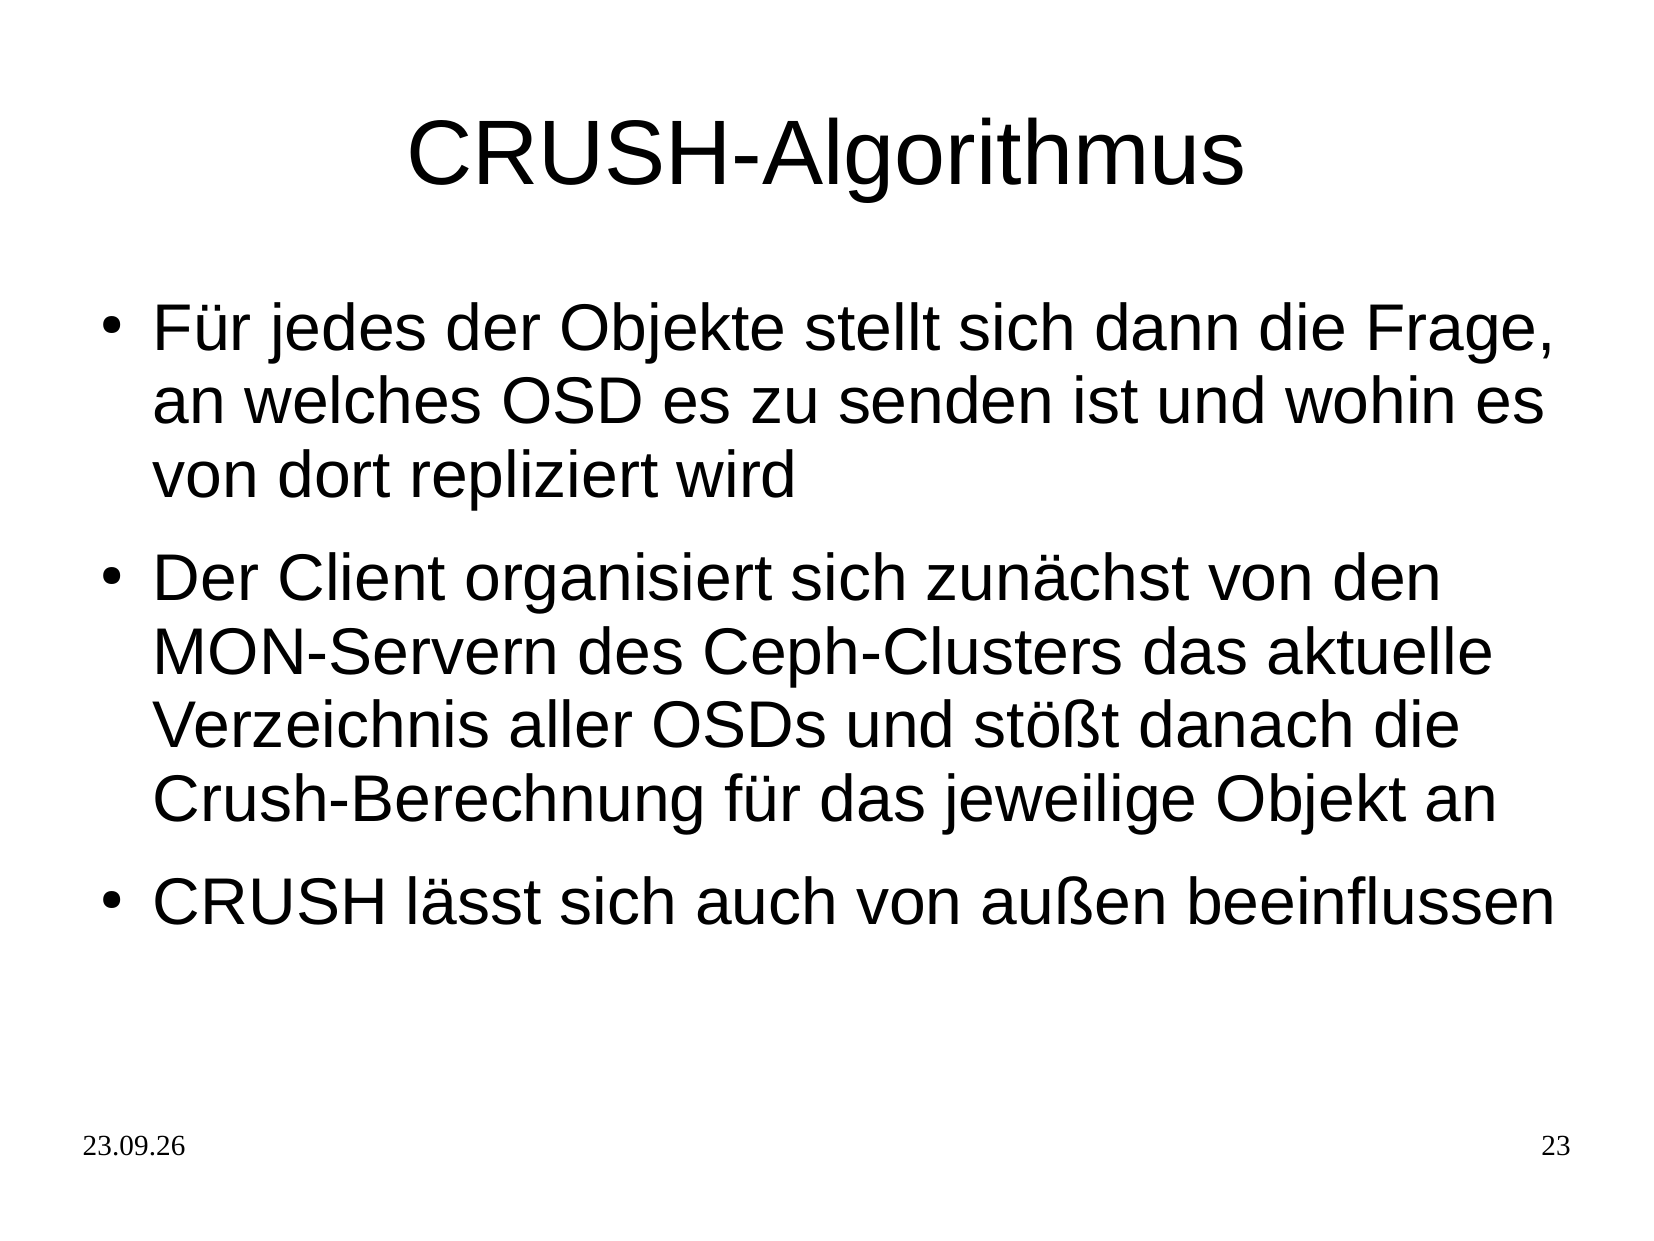

# CRUSH-Algorithmus
Für jedes der Objekte stellt sich dann die Frage, an welches OSD es zu senden ist und wohin es von dort repliziert wird
Der Client organisiert sich zunächst von den MON-Servern des Ceph-Clusters das aktuelle Verzeichnis aller OSDs und stößt danach die Crush-Berechnung für das jeweilige Objekt an
CRUSH lässt sich auch von außen beeinflussen
23